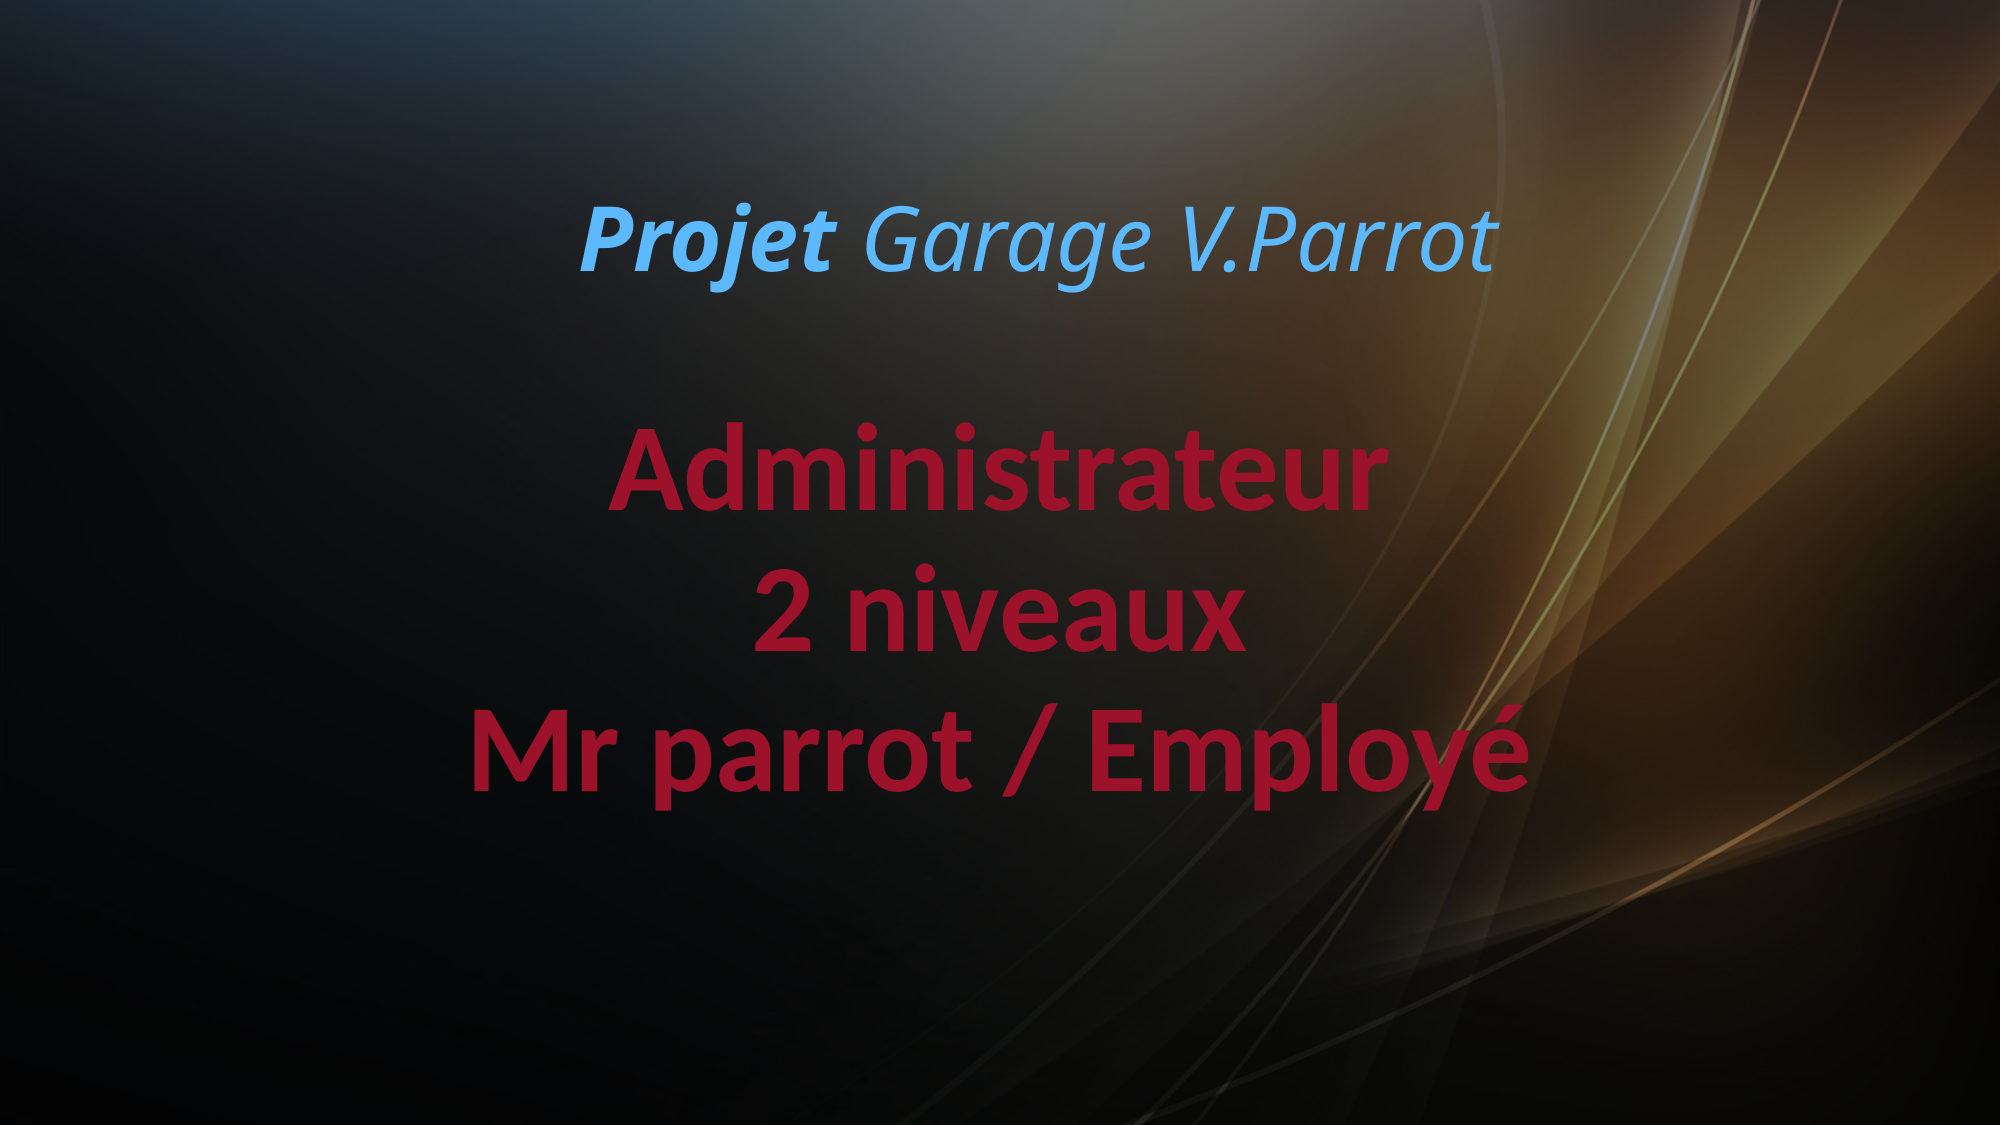

# Projet Garage V.Parrot
Administrateur
2 niveaux
Mr parrot / Employé